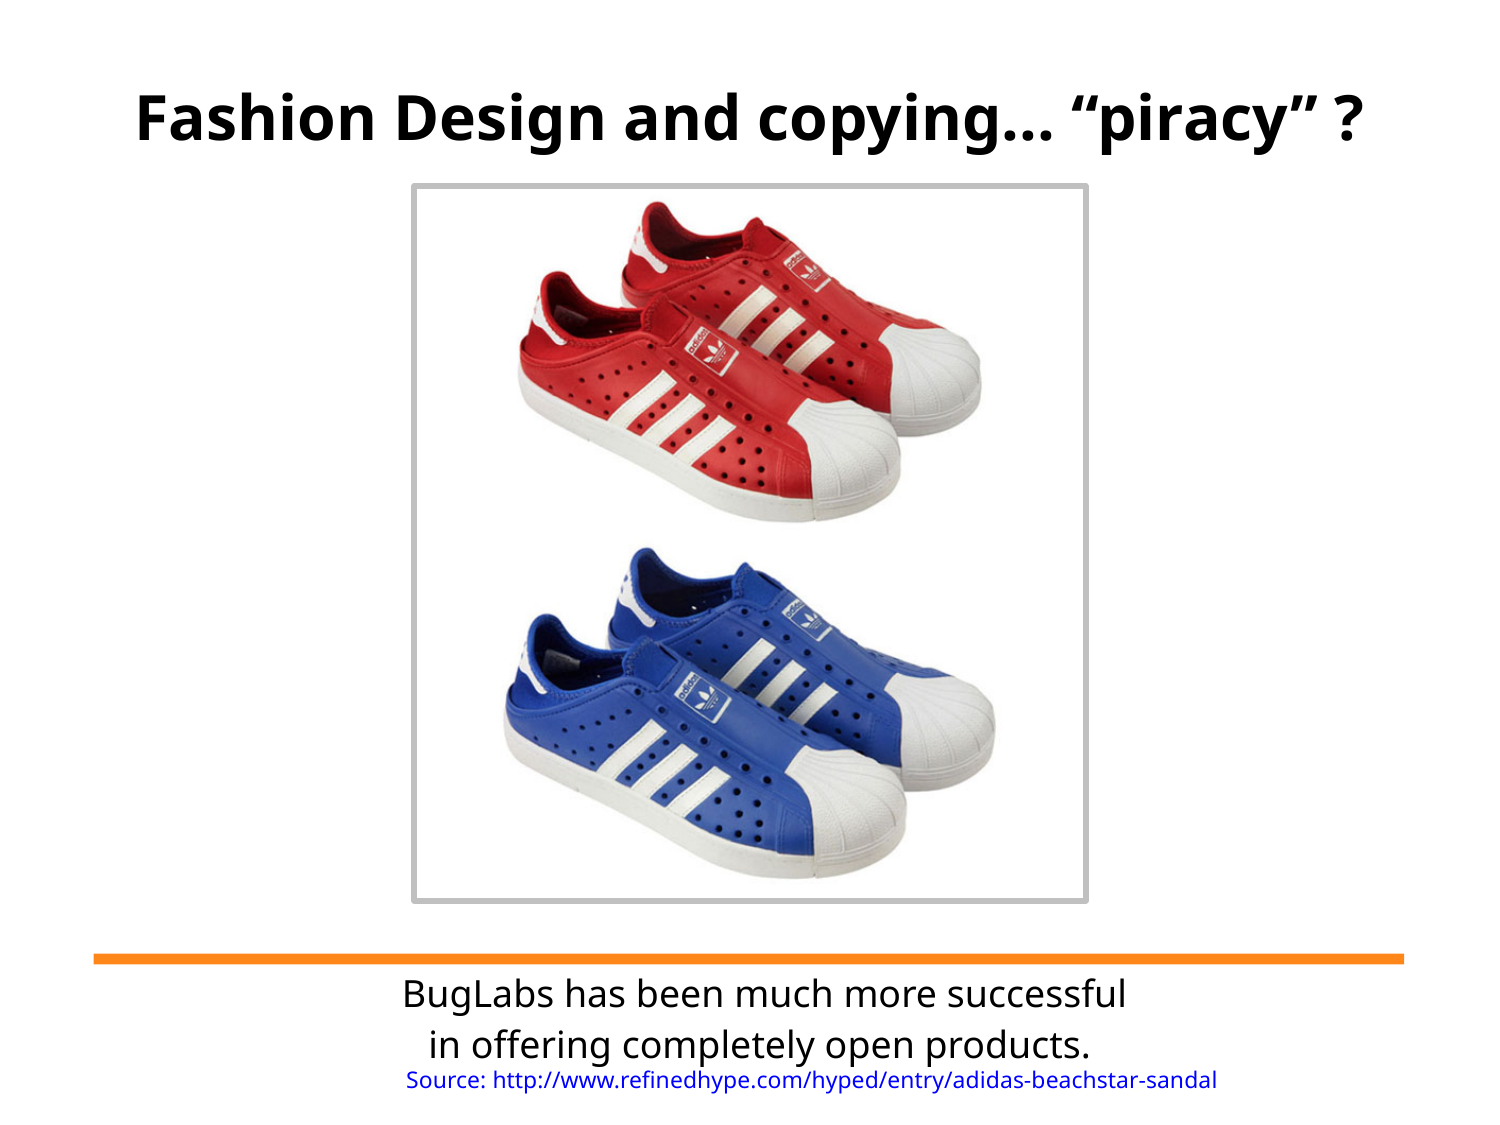

# Fashion Design and copying... “piracy” ?
BugLabs has been much more successful in offering completely open products.
Source: http://www.refinedhype.com/hyped/entry/adidas-beachstar-sandal